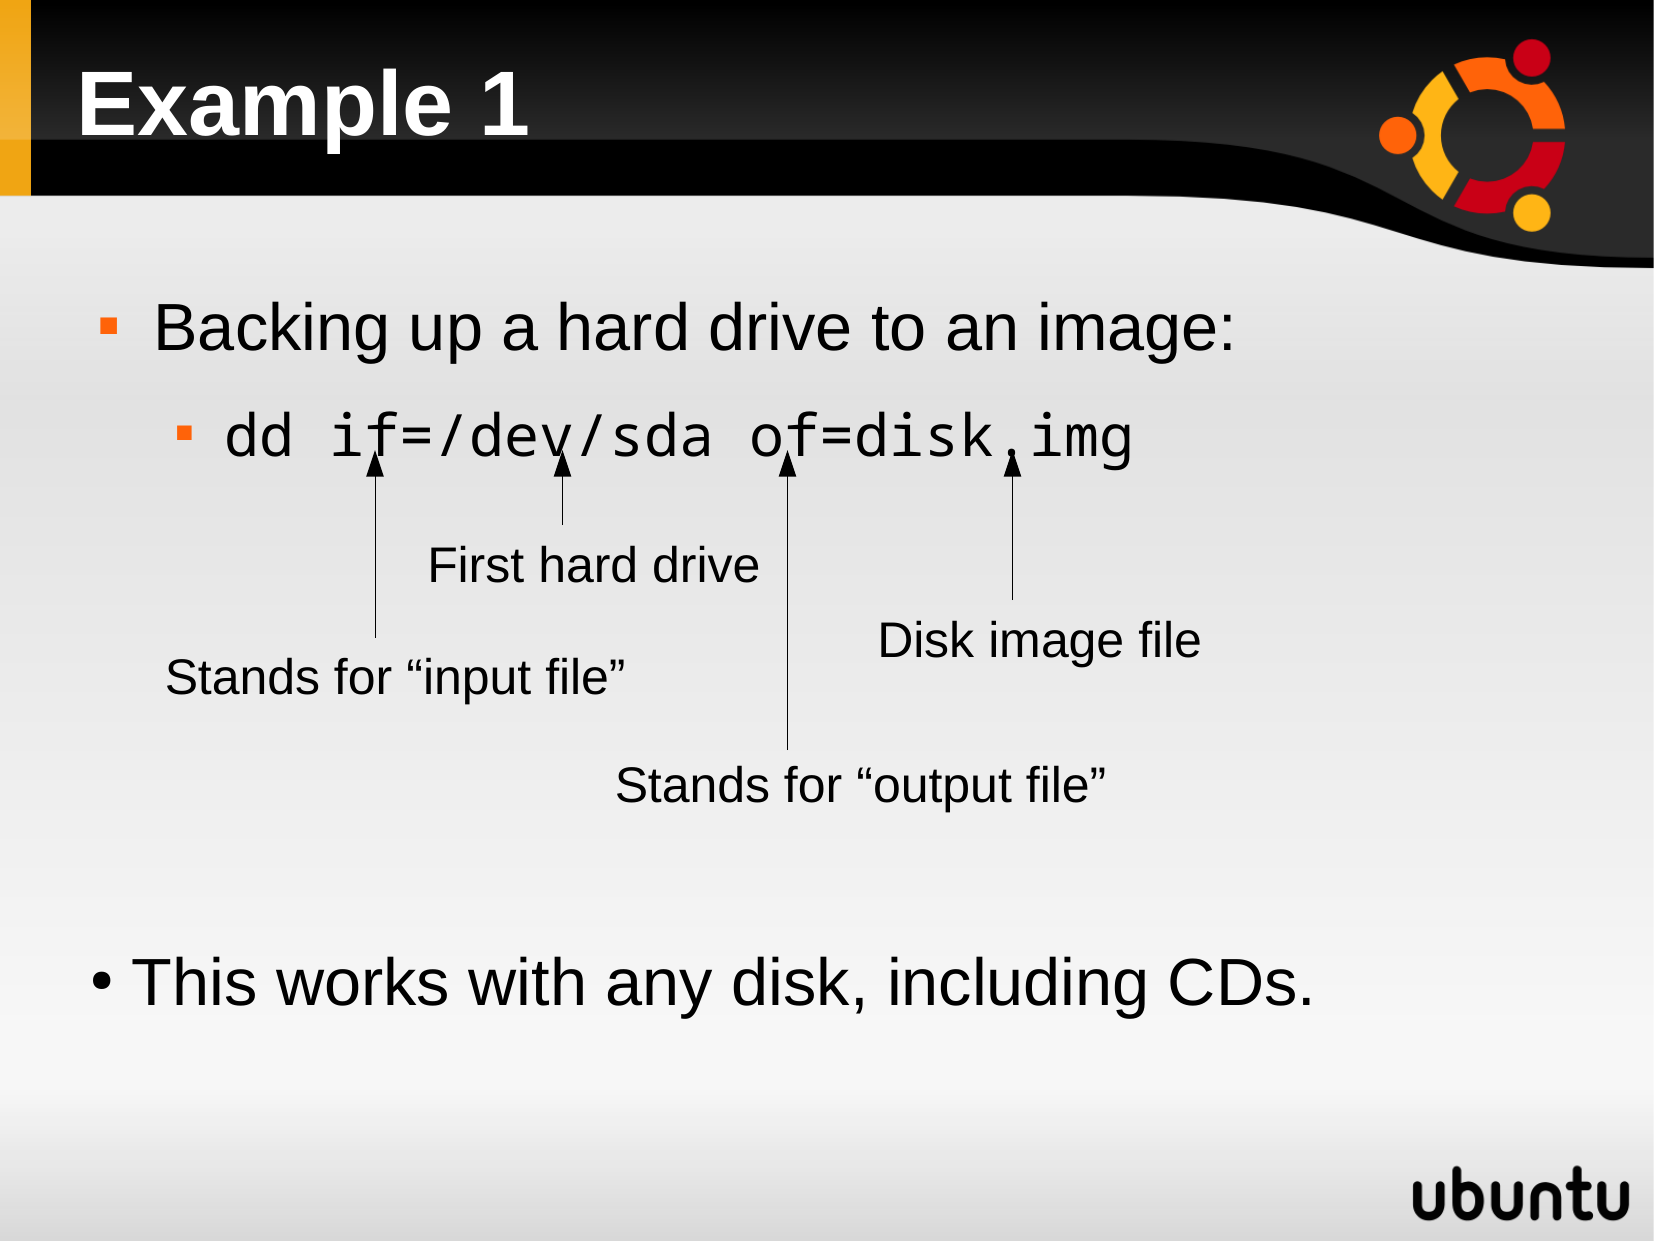

# Example 1
Backing up a hard drive to an image:
dd if=/dev/sda of=disk.img
First hard drive
Disk image file
Stands for “input file”
Stands for “output file”
 This works with any disk, including CDs.